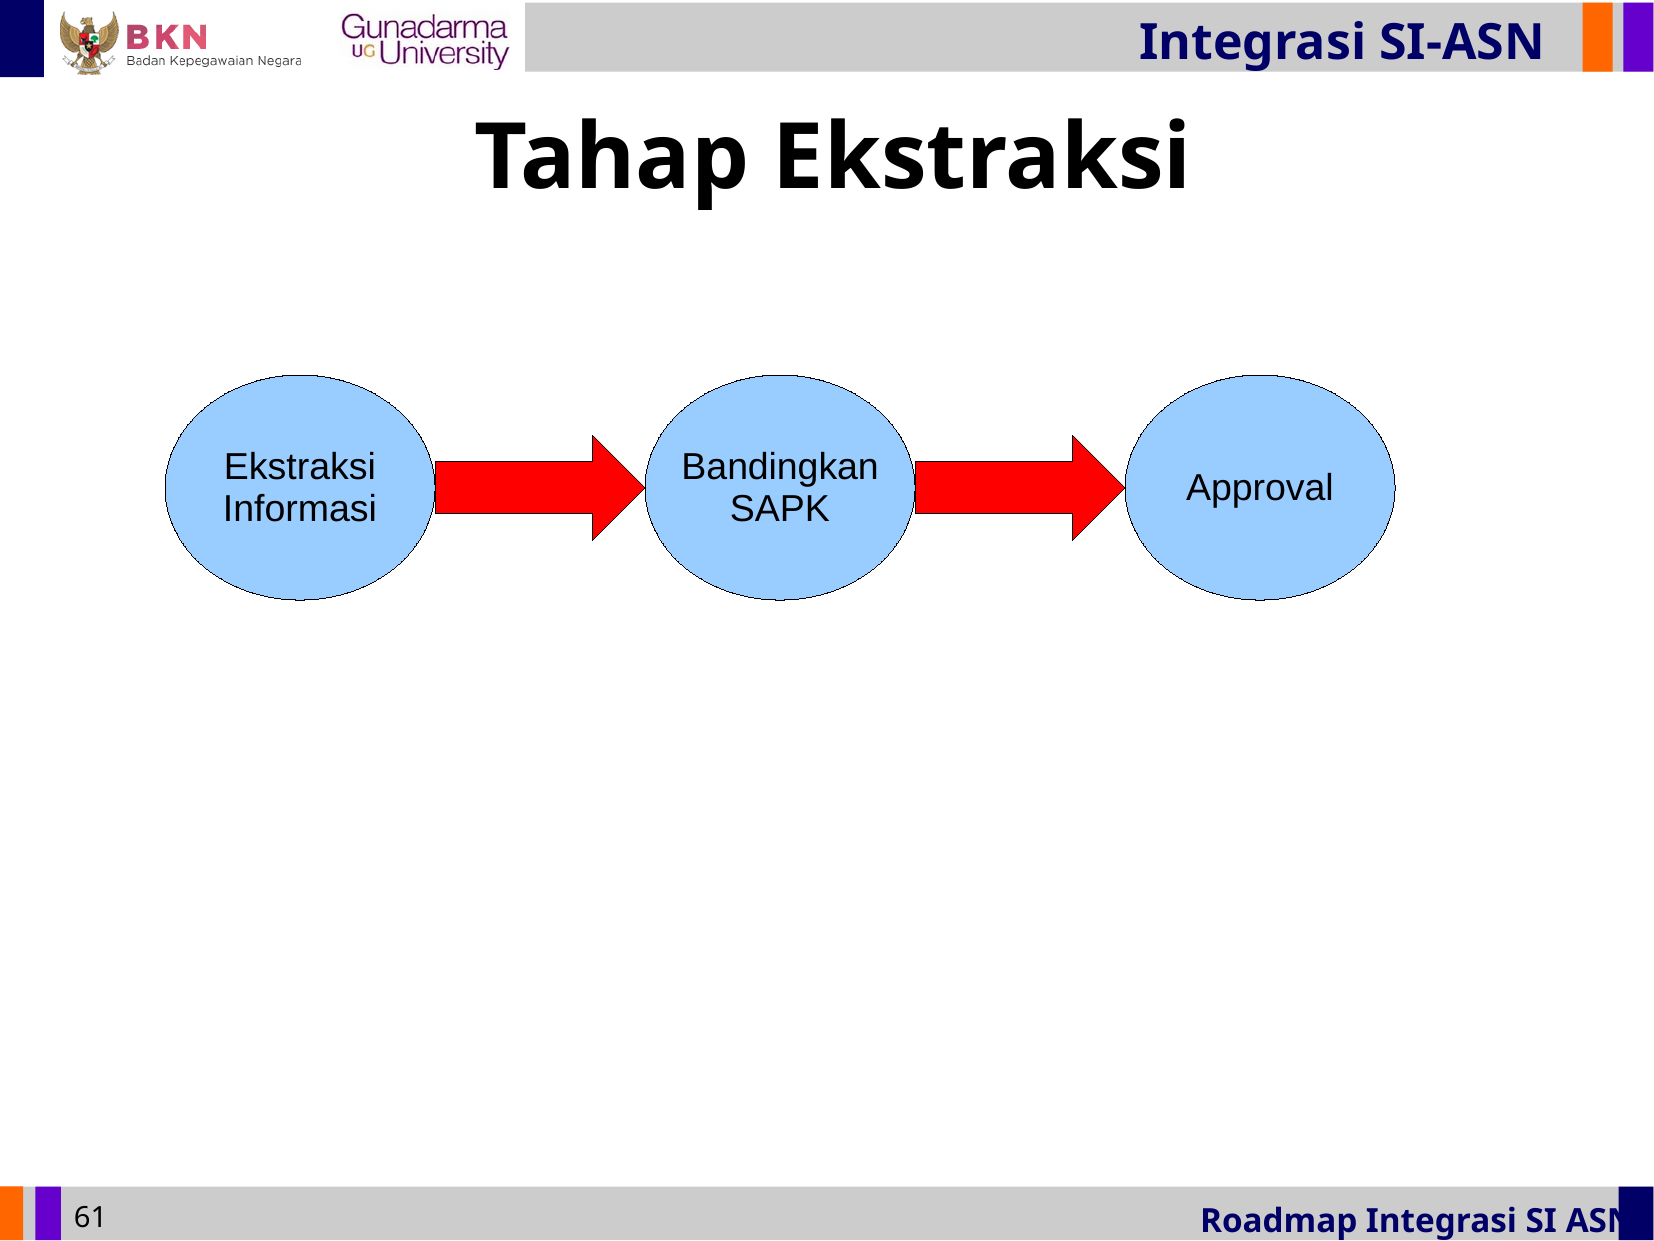

# Tahap Ekstraksi
Pemasukan
Info
Dokumen
Ekstraksi
Informasi
Bandingkan
SAPK
Approval